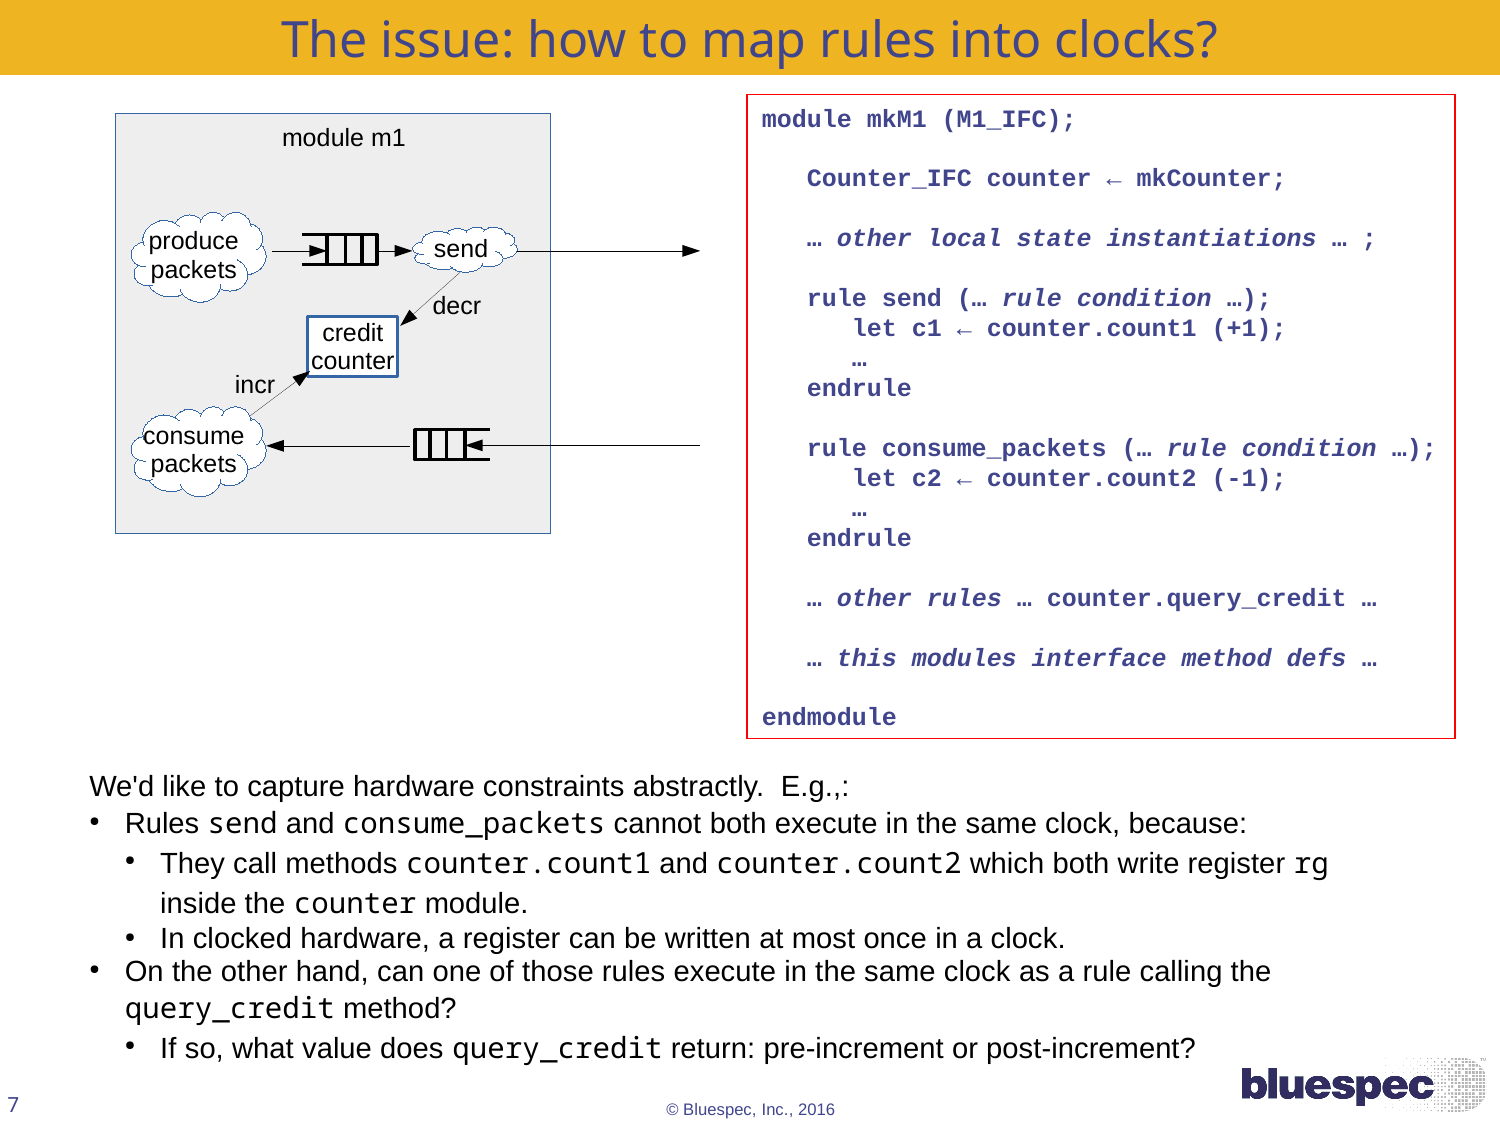

The issue: how to map rules into clocks?
module mkM1 (M1_IFC);
 Counter_IFC counter ← mkCounter;
 … other local state instantiations … ;
 rule send (… rule condition …);
 let c1 ← counter.count1 (+1);
 …
 endrule
 rule consume_packets (… rule condition …);
 let c2 ← counter.count2 (-1);
 …
 endrule
 … other rules … counter.query_credit …
 … this modules interface method defs …
endmodule
module m1
produce
packets
send
decr
credit
counter
incr
consume
packets
We'd like to capture hardware constraints abstractly. E.g.,:
Rules send and consume_packets cannot both execute in the same clock, because:
They call methods counter.count1 and counter.count2 which both write register rg inside the counter module.
In clocked hardware, a register can be written at most once in a clock.
On the other hand, can one of those rules execute in the same clock as a rule calling the query_credit method?
If so, what value does query_credit return: pre-increment or post-increment?